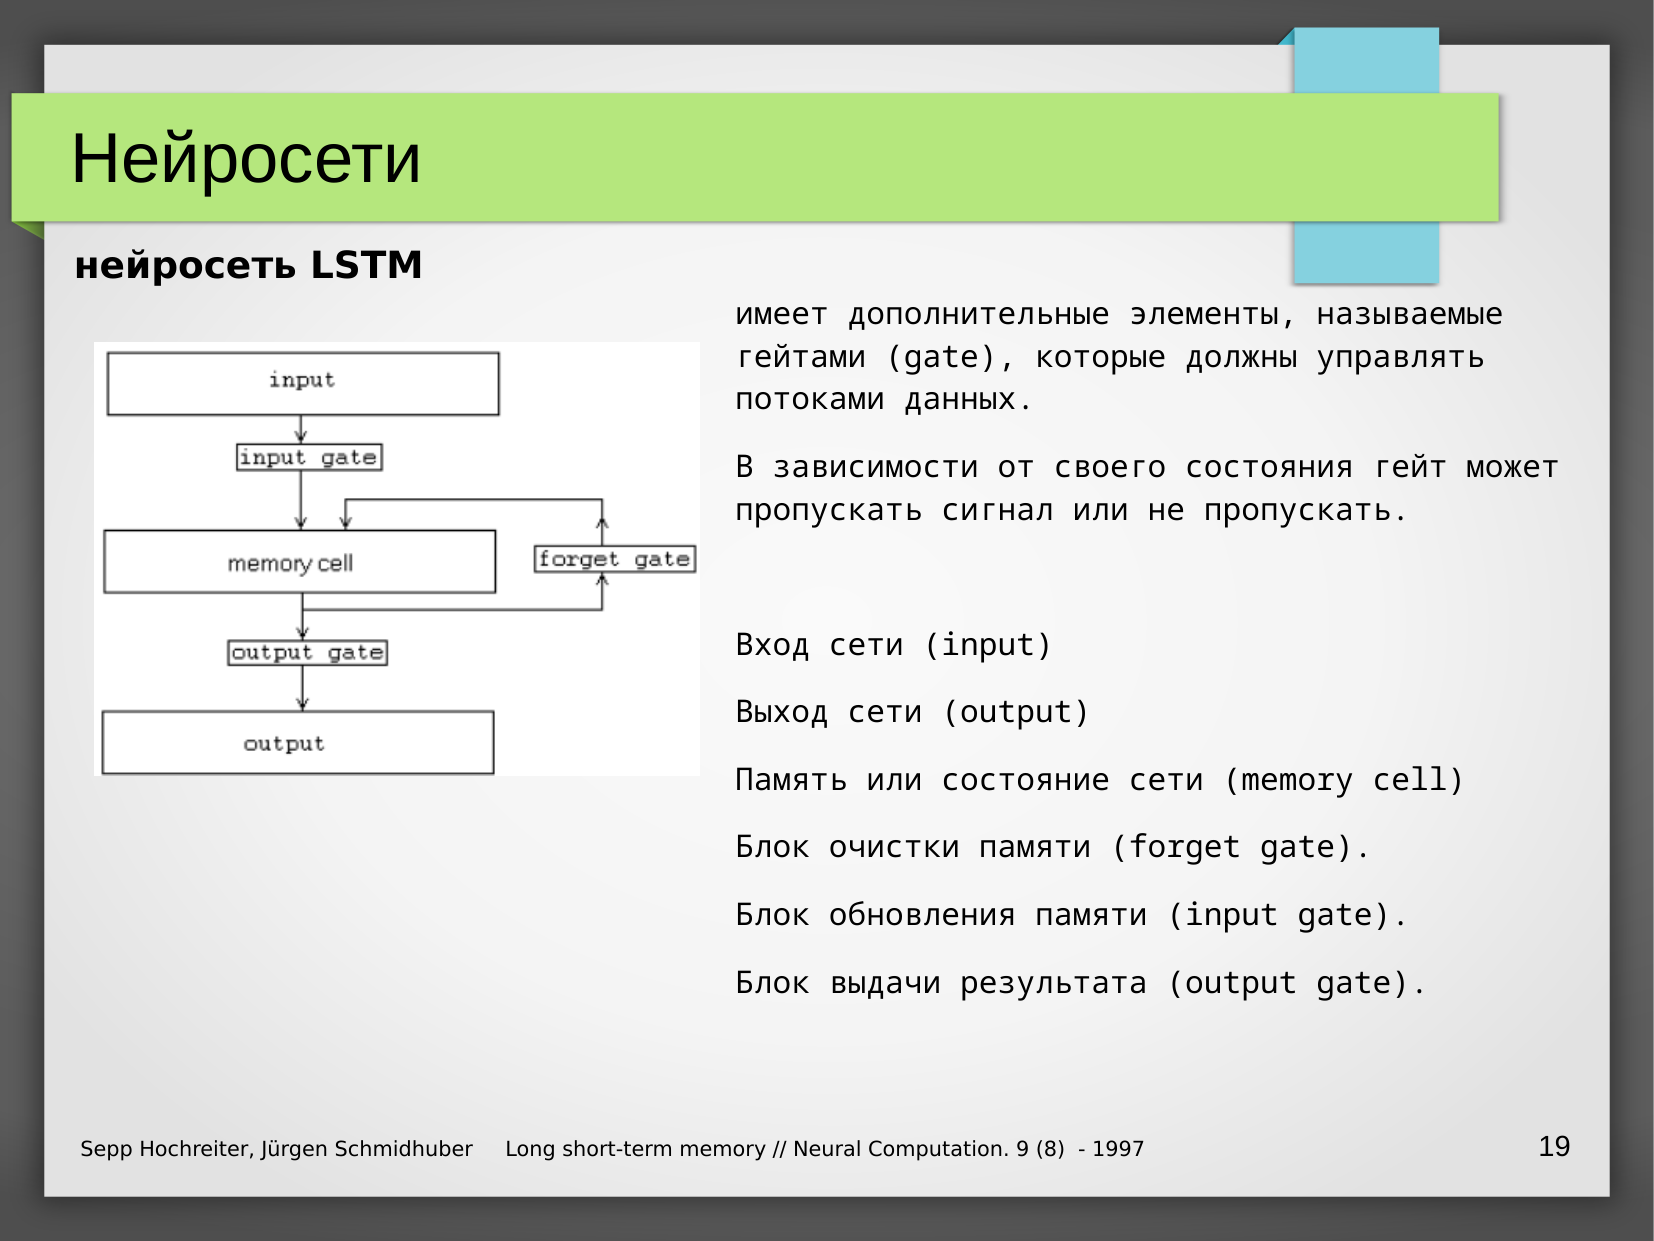

# Нейросети
нейросеть LSTM
имеет дополнительные элементы, называемые гейтами (gate), которые должны управлять потоками данных.
В зависимости от своего состояния гейт может пропускать сигнал или не пропускать.
Вход сети (input)
Выход сети (output)
Память или состояние сети (memory cell)
Блок очистки памяти (forget gate).
Блок обновления памяти (input gate).
Блок выдачи результата (output gate).
19
 Sepp Hochreiter, Jürgen Schmidhuber Long short-term memory // Neural Computation. 9 (8) - 1997